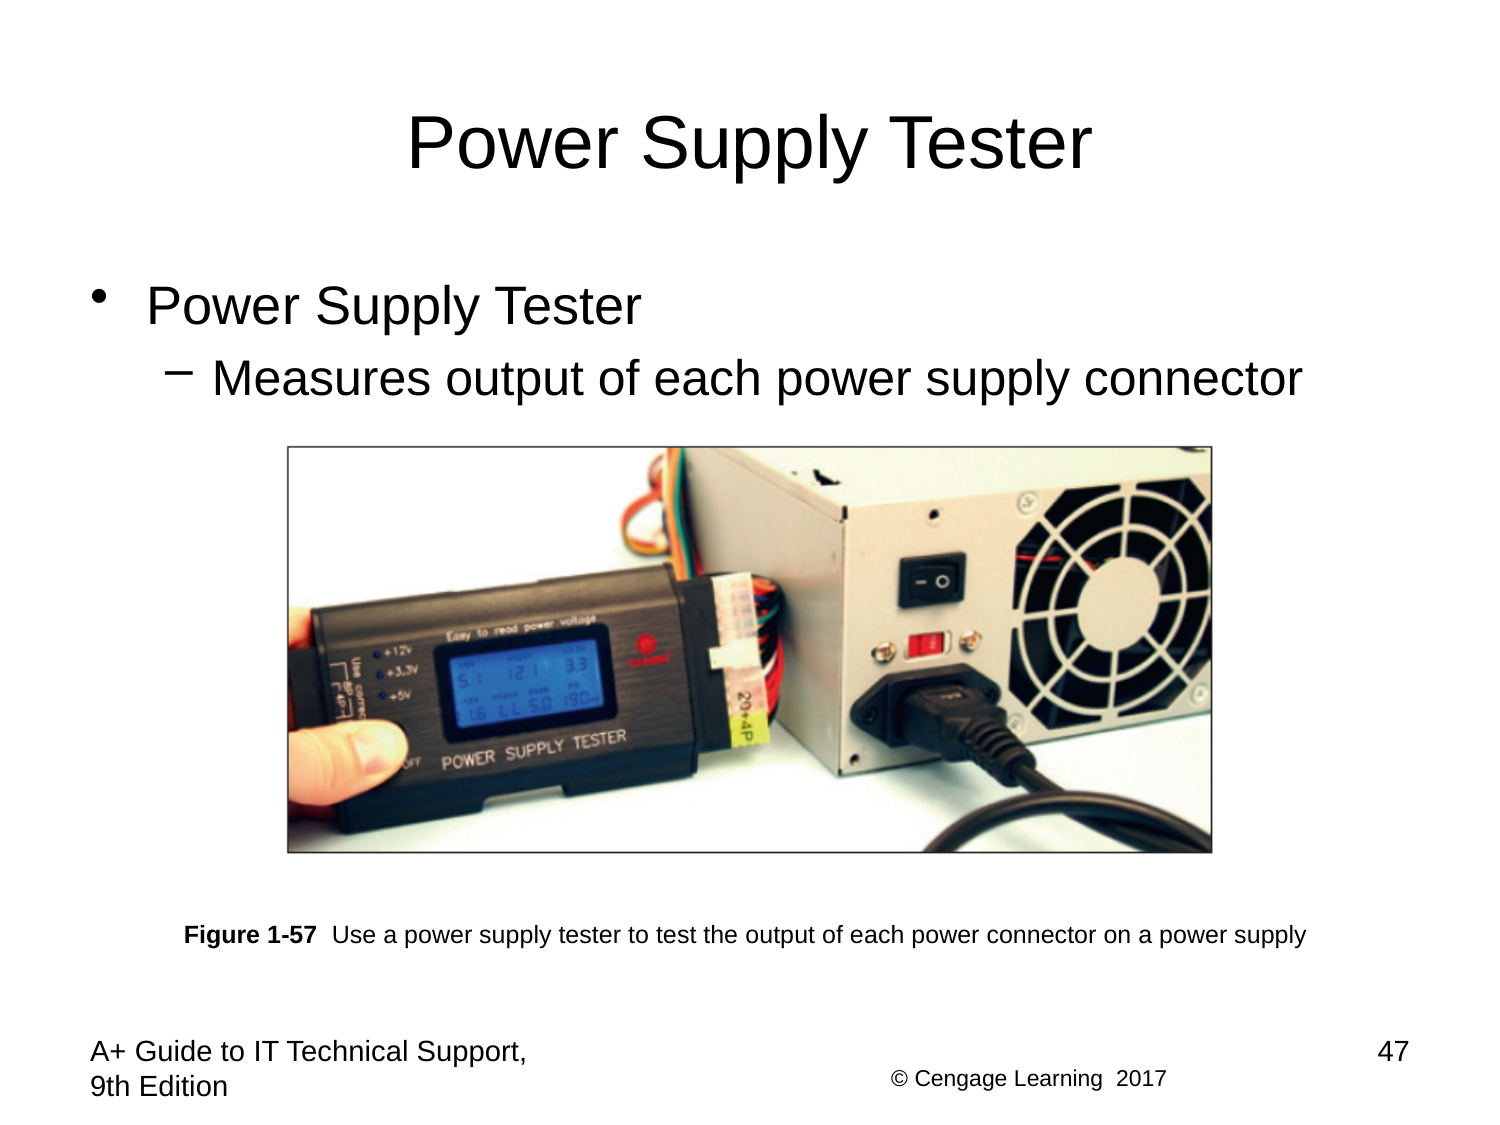

# Power Supply Tester
Power Supply Tester
Measures output of each power supply connector
Figure 1-57 Use a power supply tester to test the output of each power connector on a power supply
A+ Guide to IT Technical Support, 9th Edition